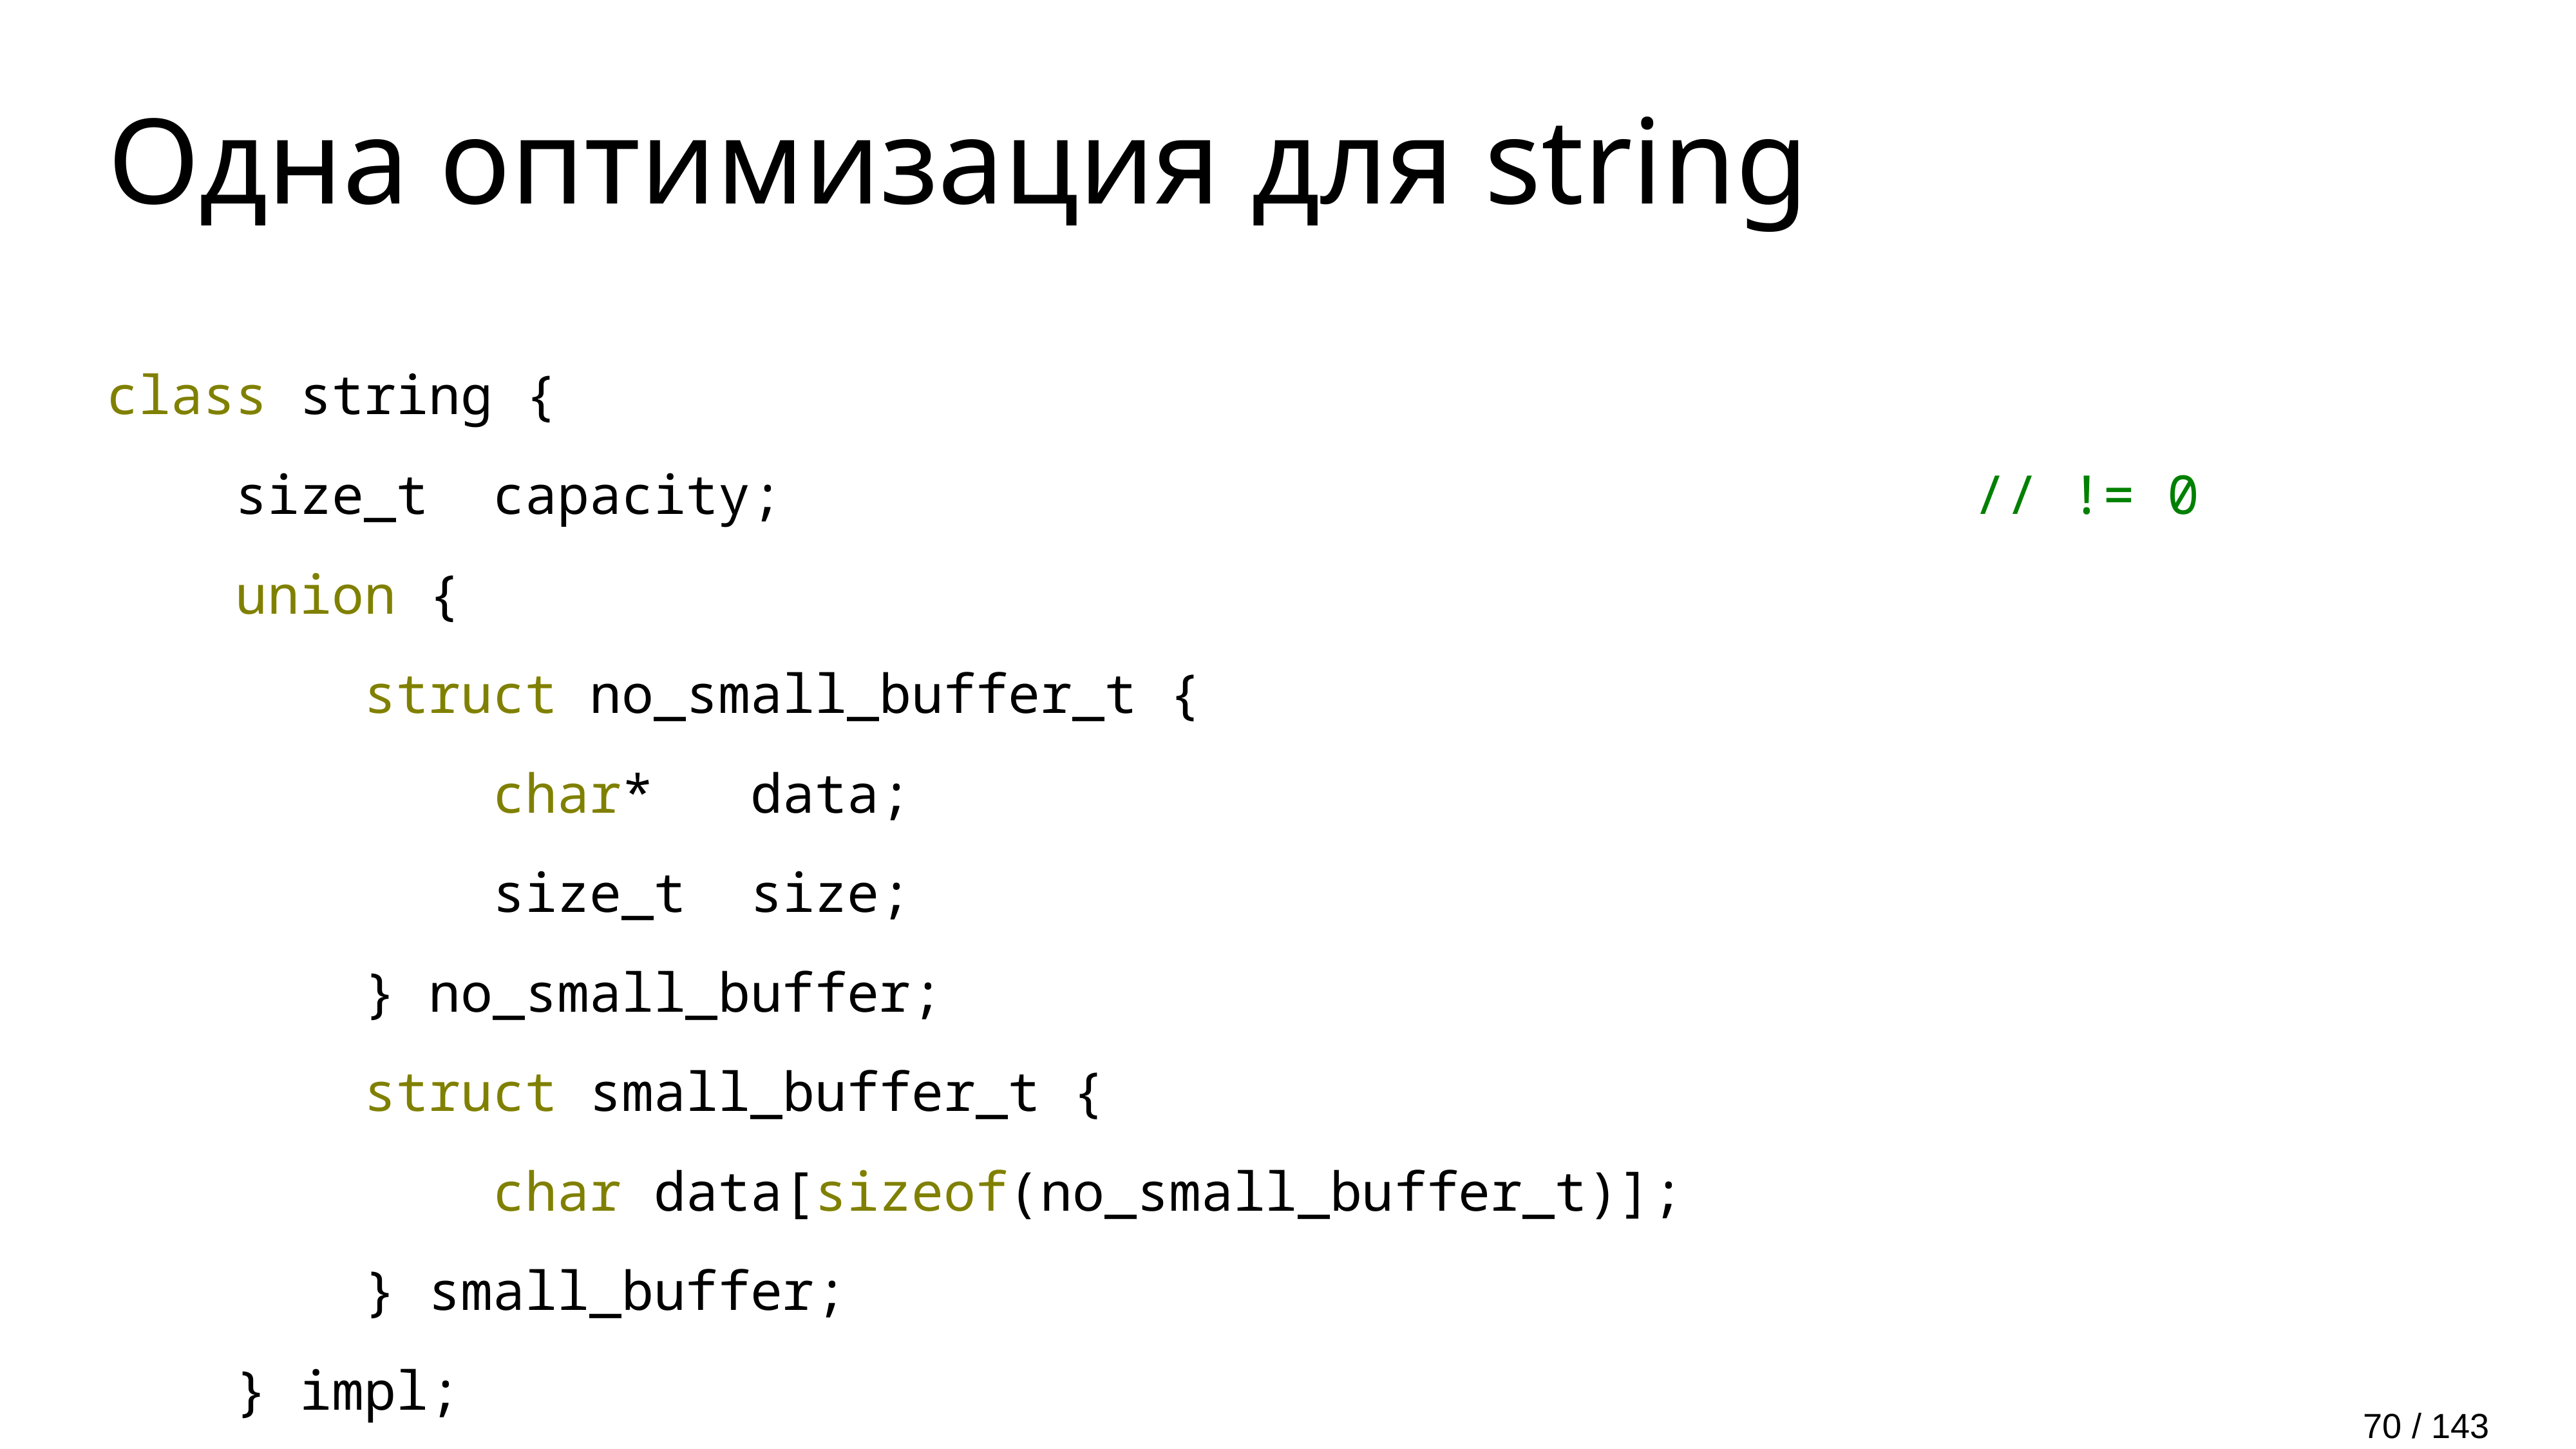

# Одна оптимизация для string
class string {
 size_t capacity; // != 0
 union {
 struct no_small_buffer_t {
 char* data;
 size_t size;
 } no_small_buffer;
 struct small_buffer_t {
 char data[sizeof(no_small_buffer_t)];
 } small_buffer;
 } impl;
};